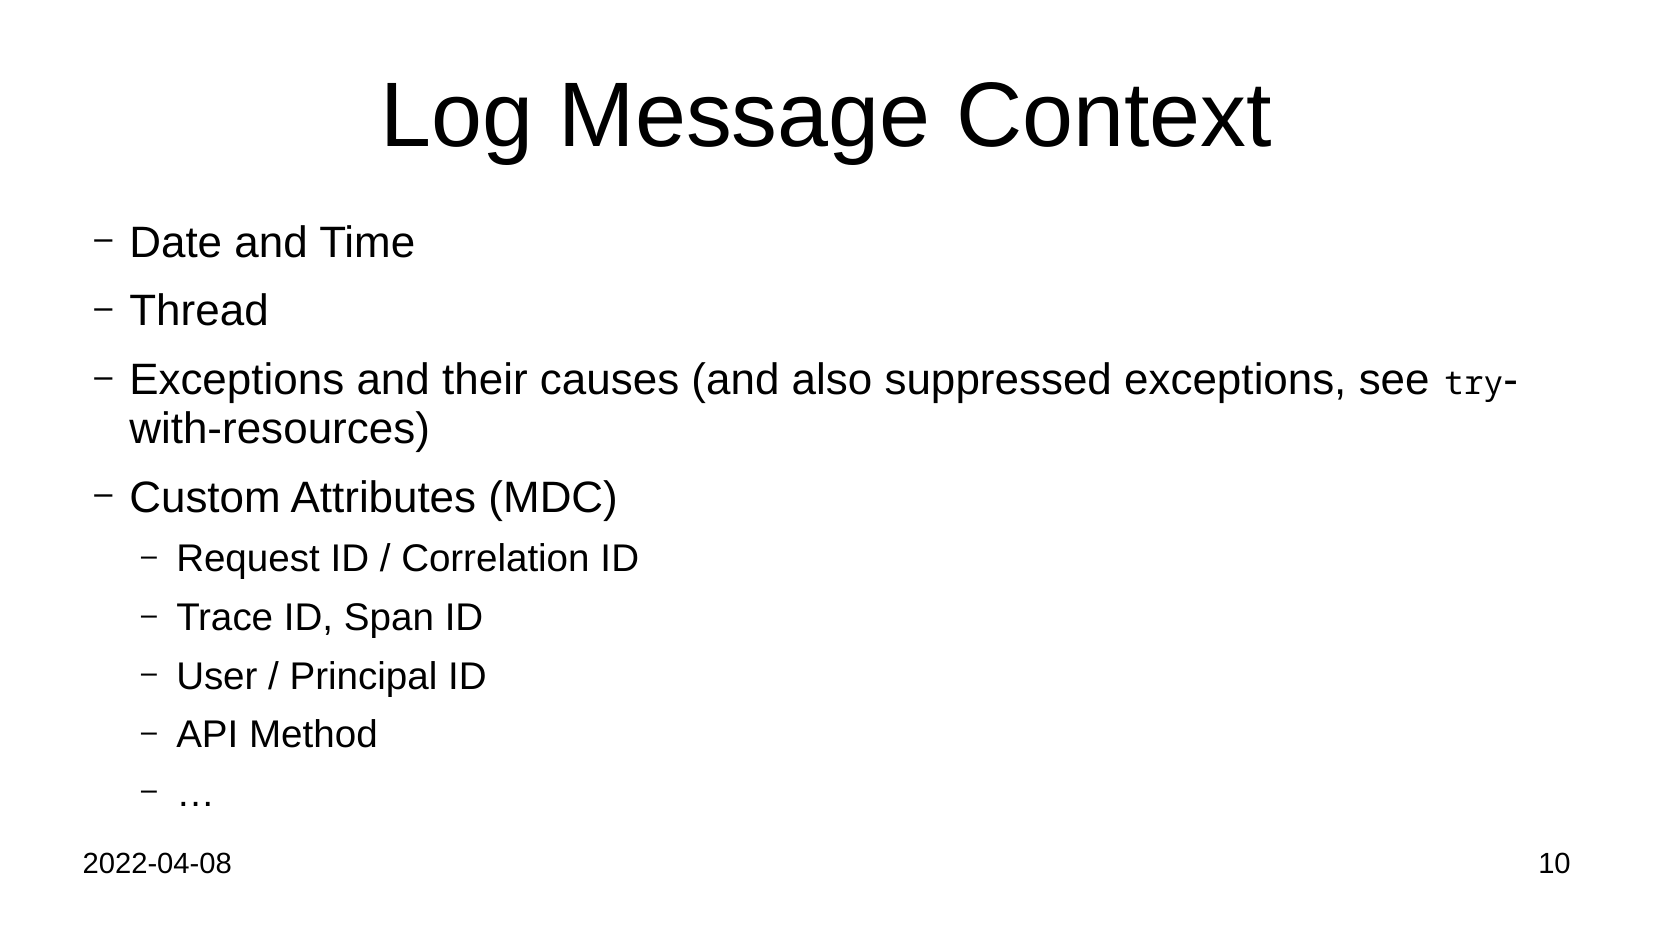

# Log Message Context
Date and Time
Thread
Exceptions and their causes (and also suppressed exceptions, see try-with-resources)
Custom Attributes (MDC)
Request ID / Correlation ID
Trace ID, Span ID
User / Principal ID
API Method
…
2022-04-08
10